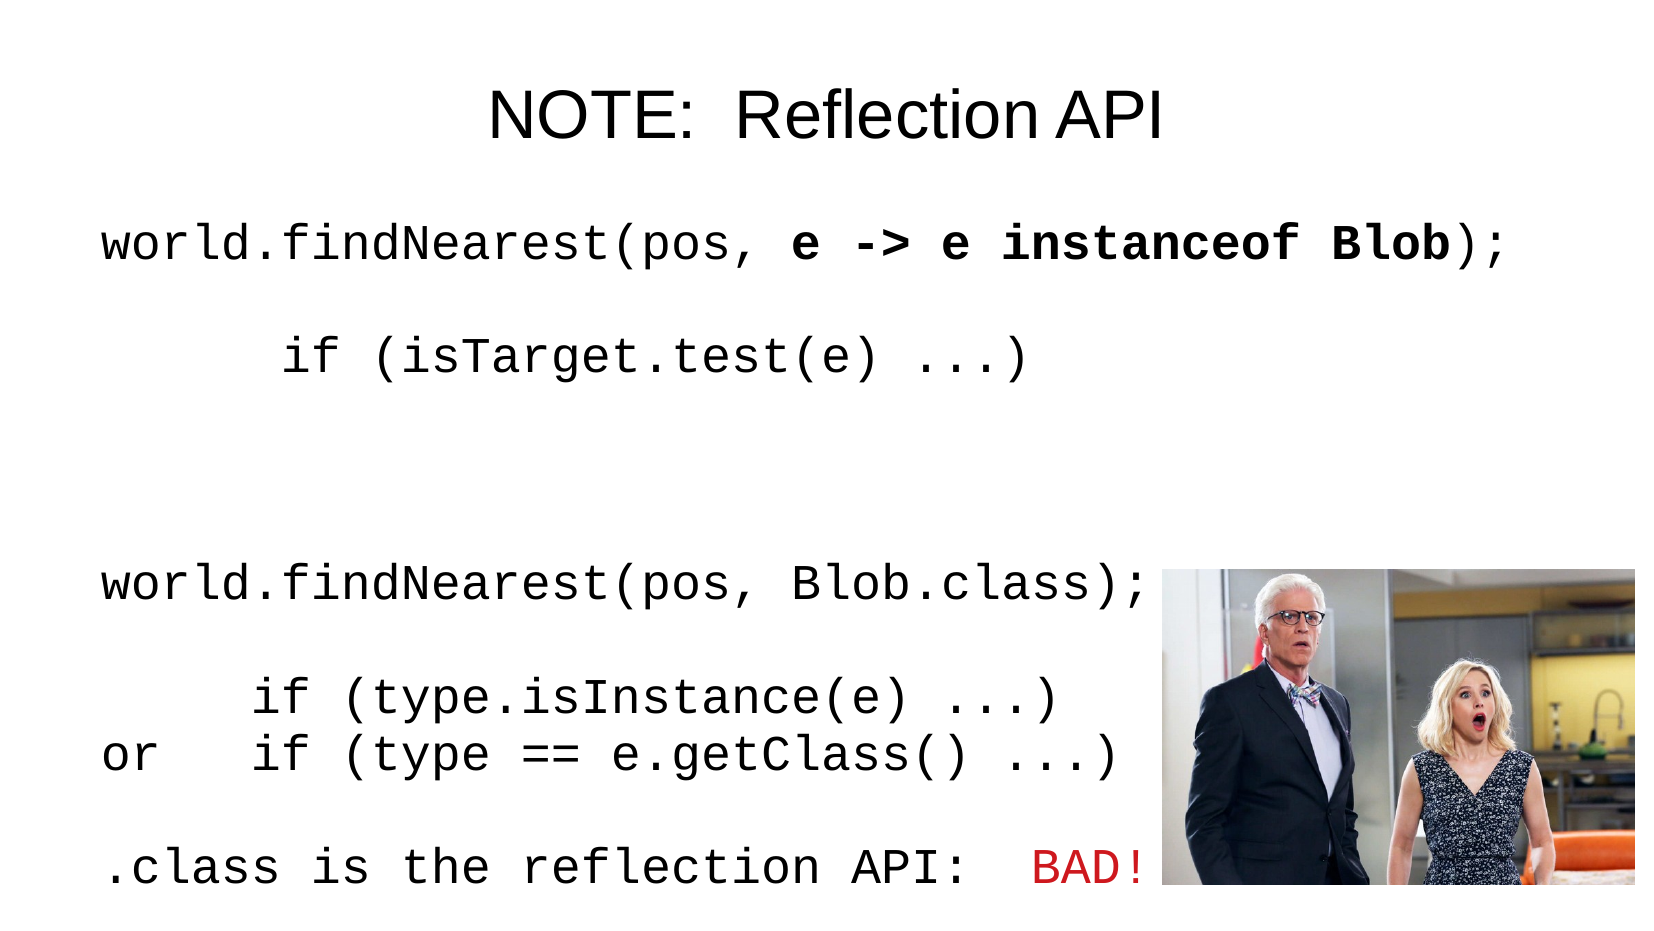

# NOTE: Reflection API
world.findNearest(pos, e -> e instanceof Blob);
 if (isTarget.test(e) ...)
world.findNearest(pos, Blob.class);
 if (type.isInstance(e) ...)
or if (type == e.getClass() ...)
.class is the reflection API: BAD!